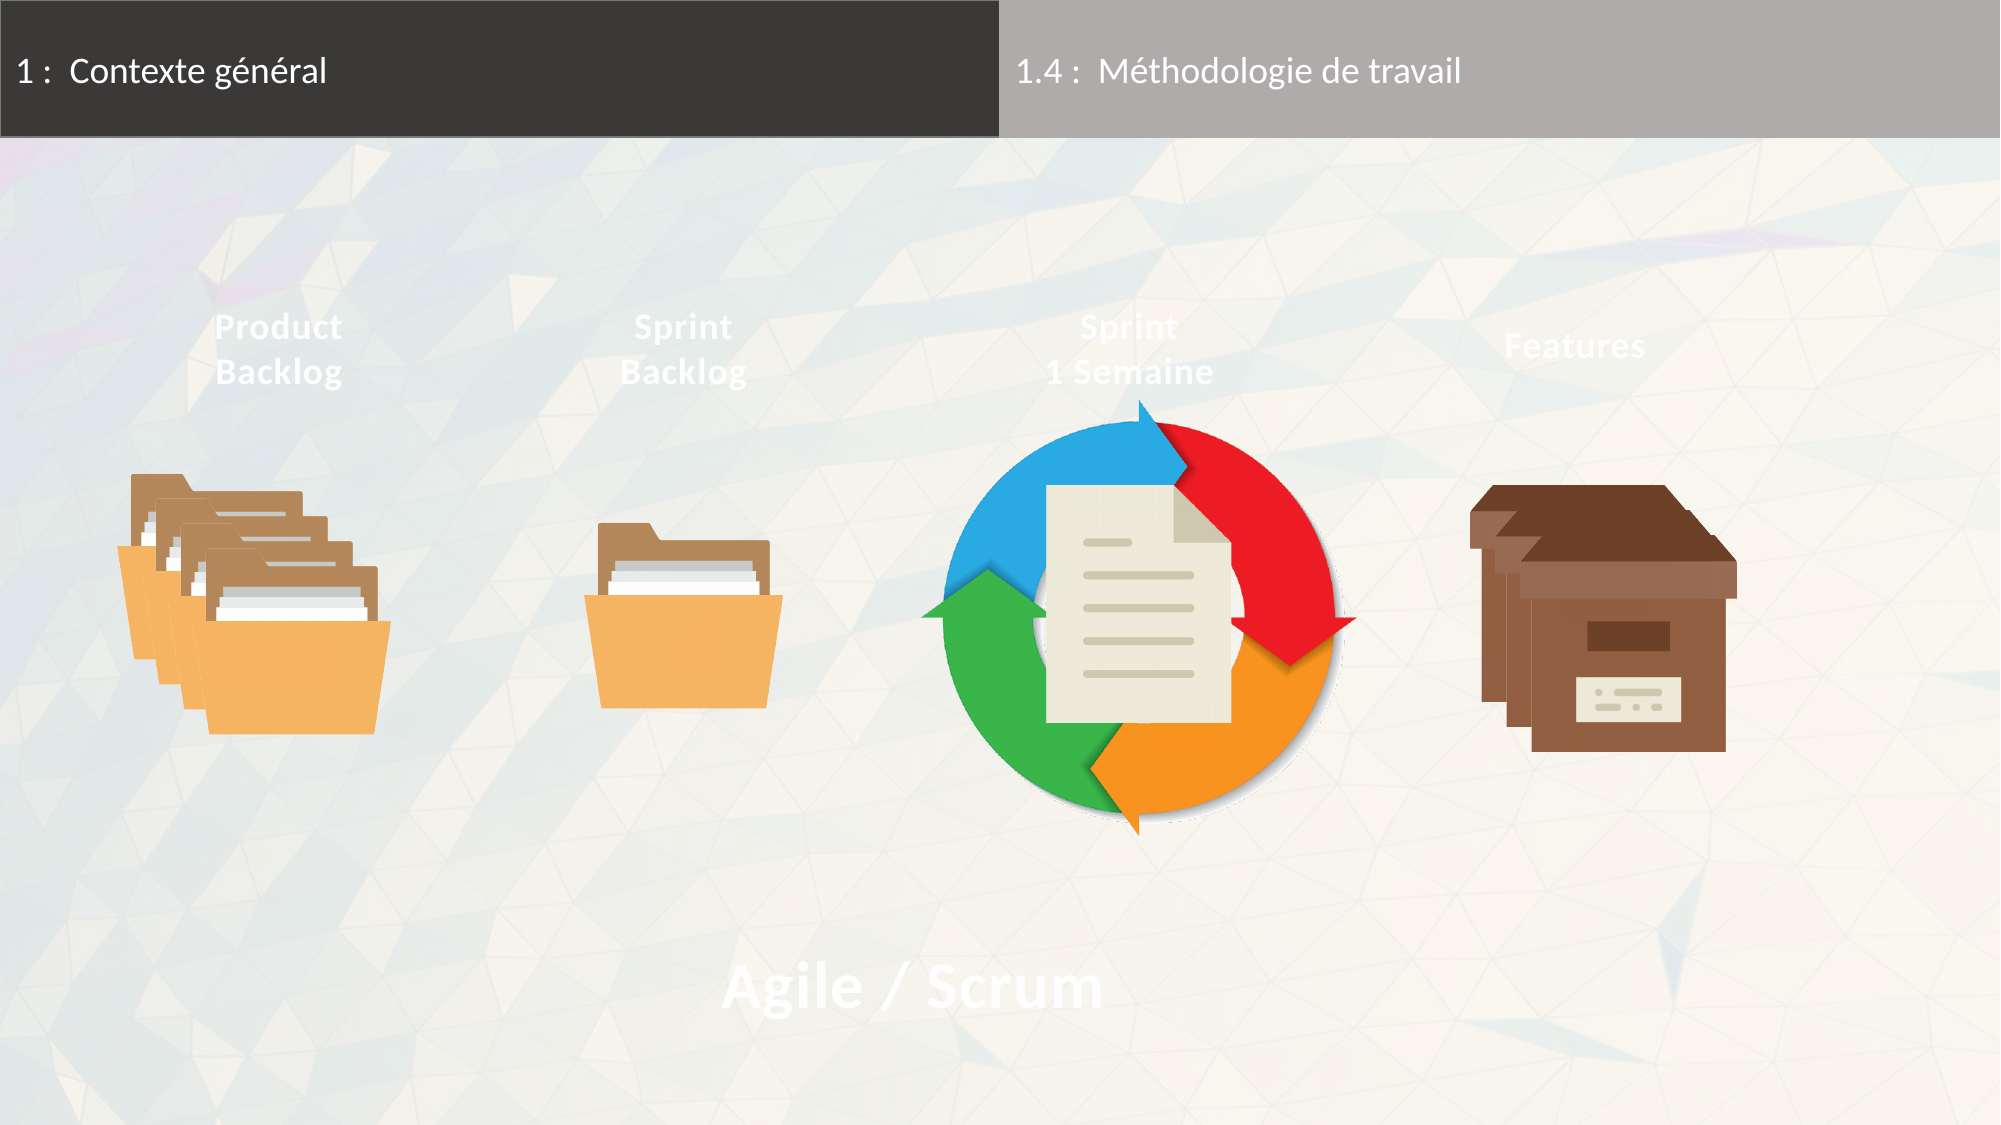

1 : Contexte général
1.4 : Méthodologie de travail
Product
Backlog
Sprint
Backlog
Sprint
1 Semaine
Features
Agile / Scrum